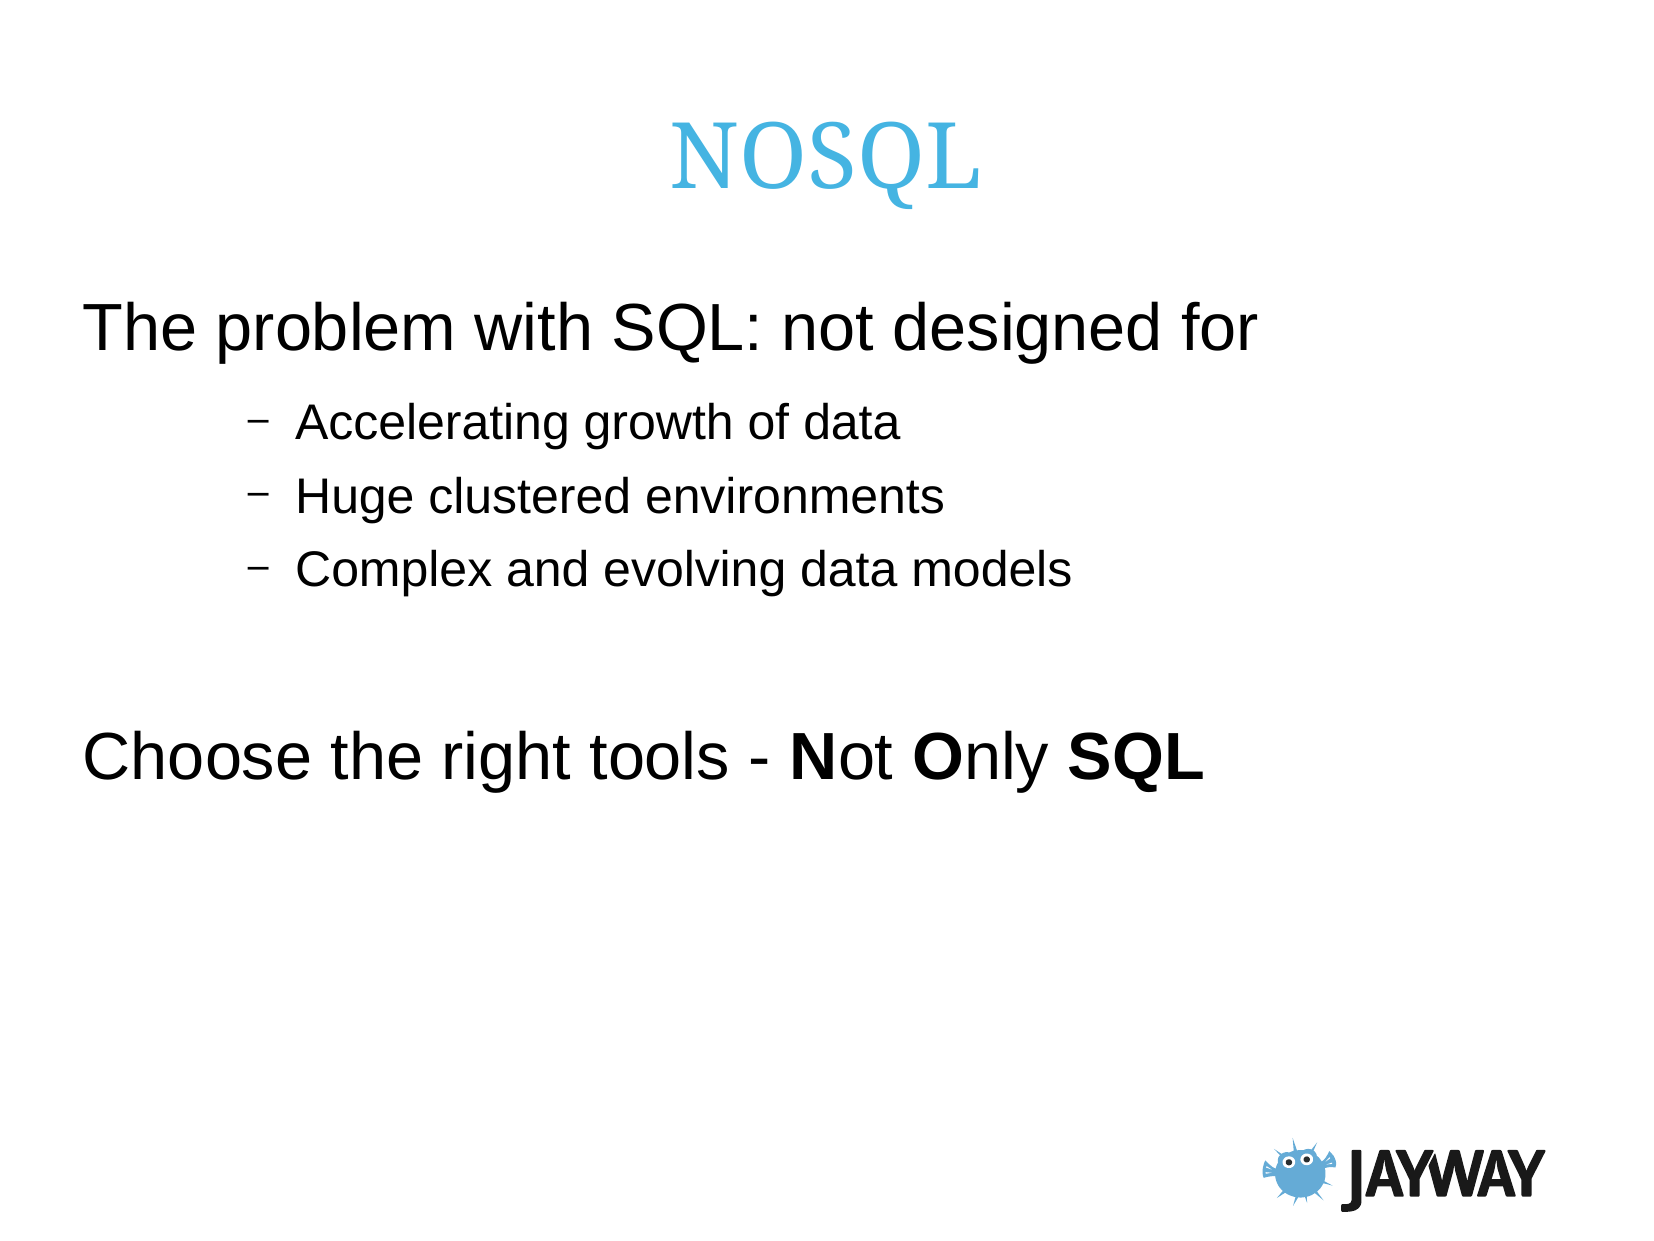

# NOSQL
The problem with SQL: not designed for
Accelerating growth of data
Huge clustered environments
Complex and evolving data models
Choose the right tools - Not Only SQL